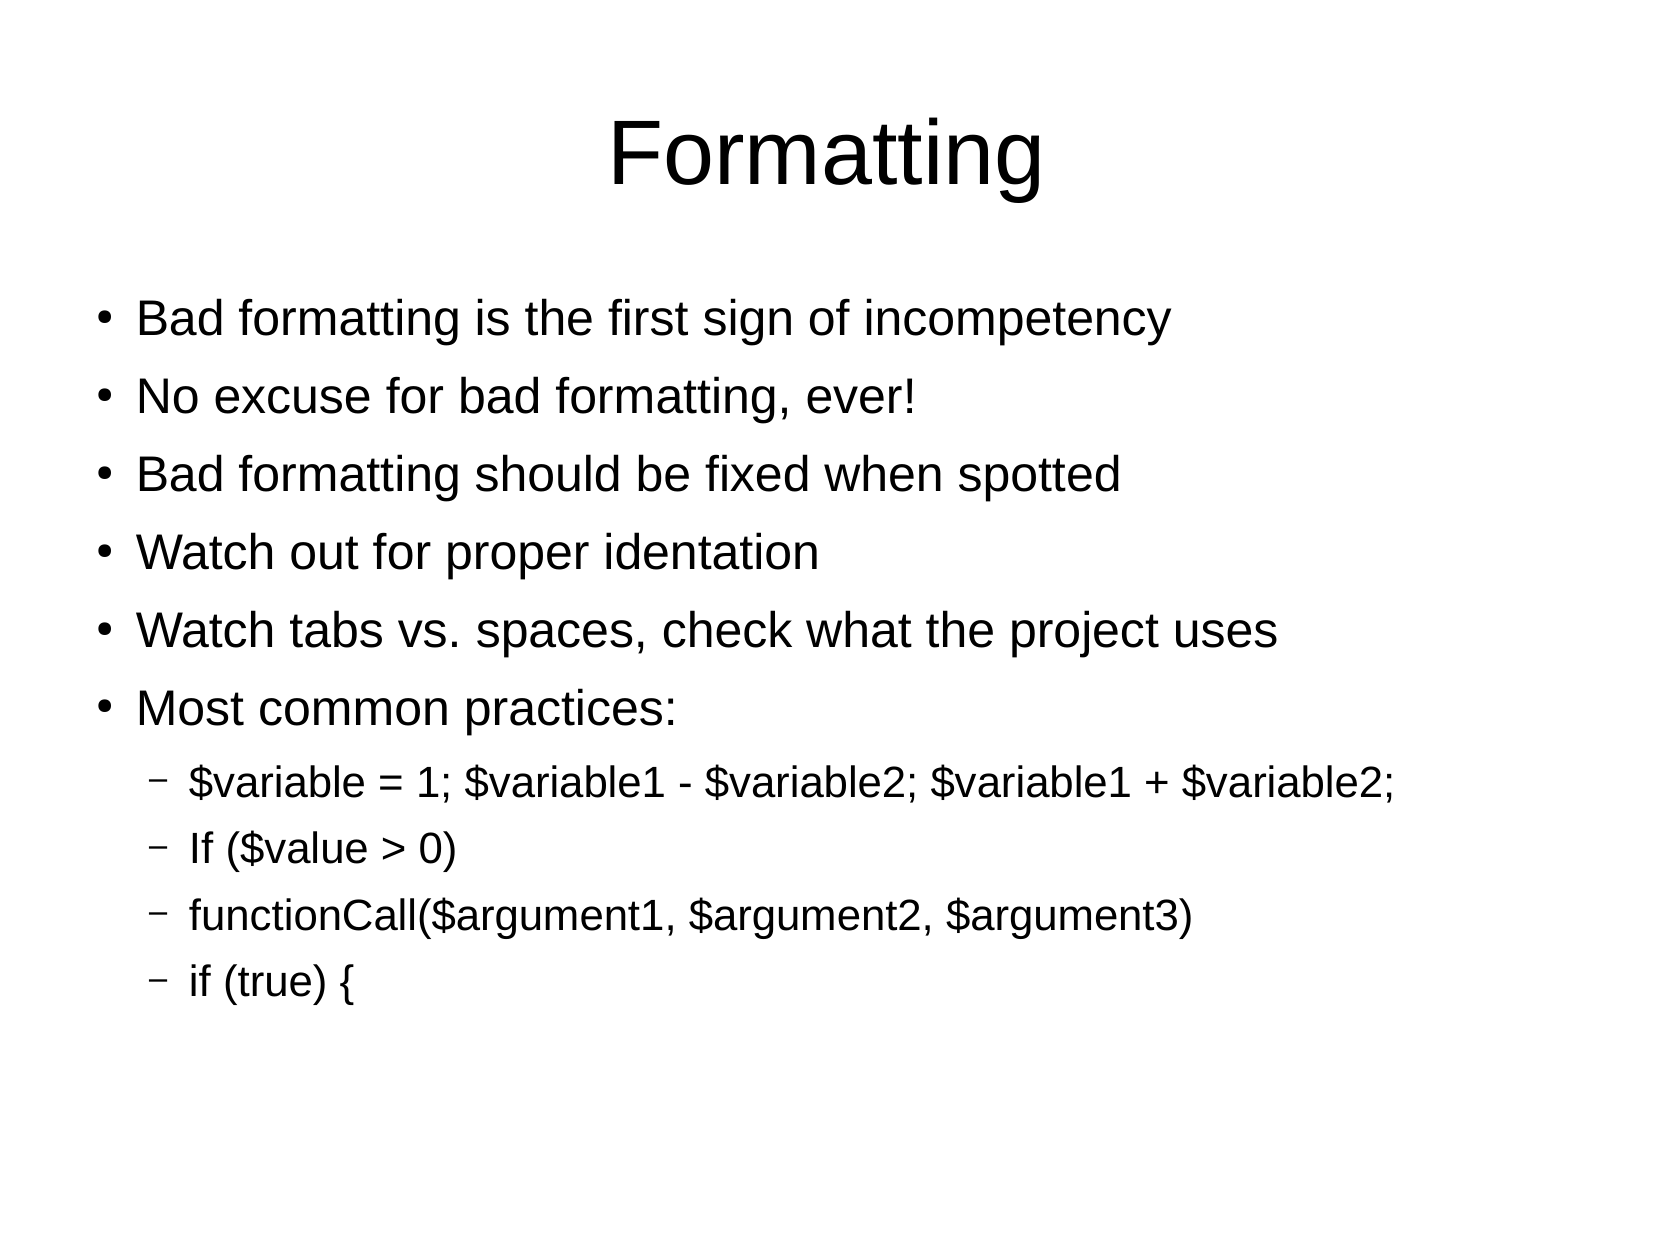

# Formatting
Bad formatting is the first sign of incompetency
No excuse for bad formatting, ever!
Bad formatting should be fixed when spotted
Watch out for proper identation
Watch tabs vs. spaces, check what the project uses
Most common practices:
$variable = 1; $variable1 - $variable2; $variable1 + $variable2;
If ($value > 0)
functionCall($argument1, $argument2, $argument3)
if (true) {